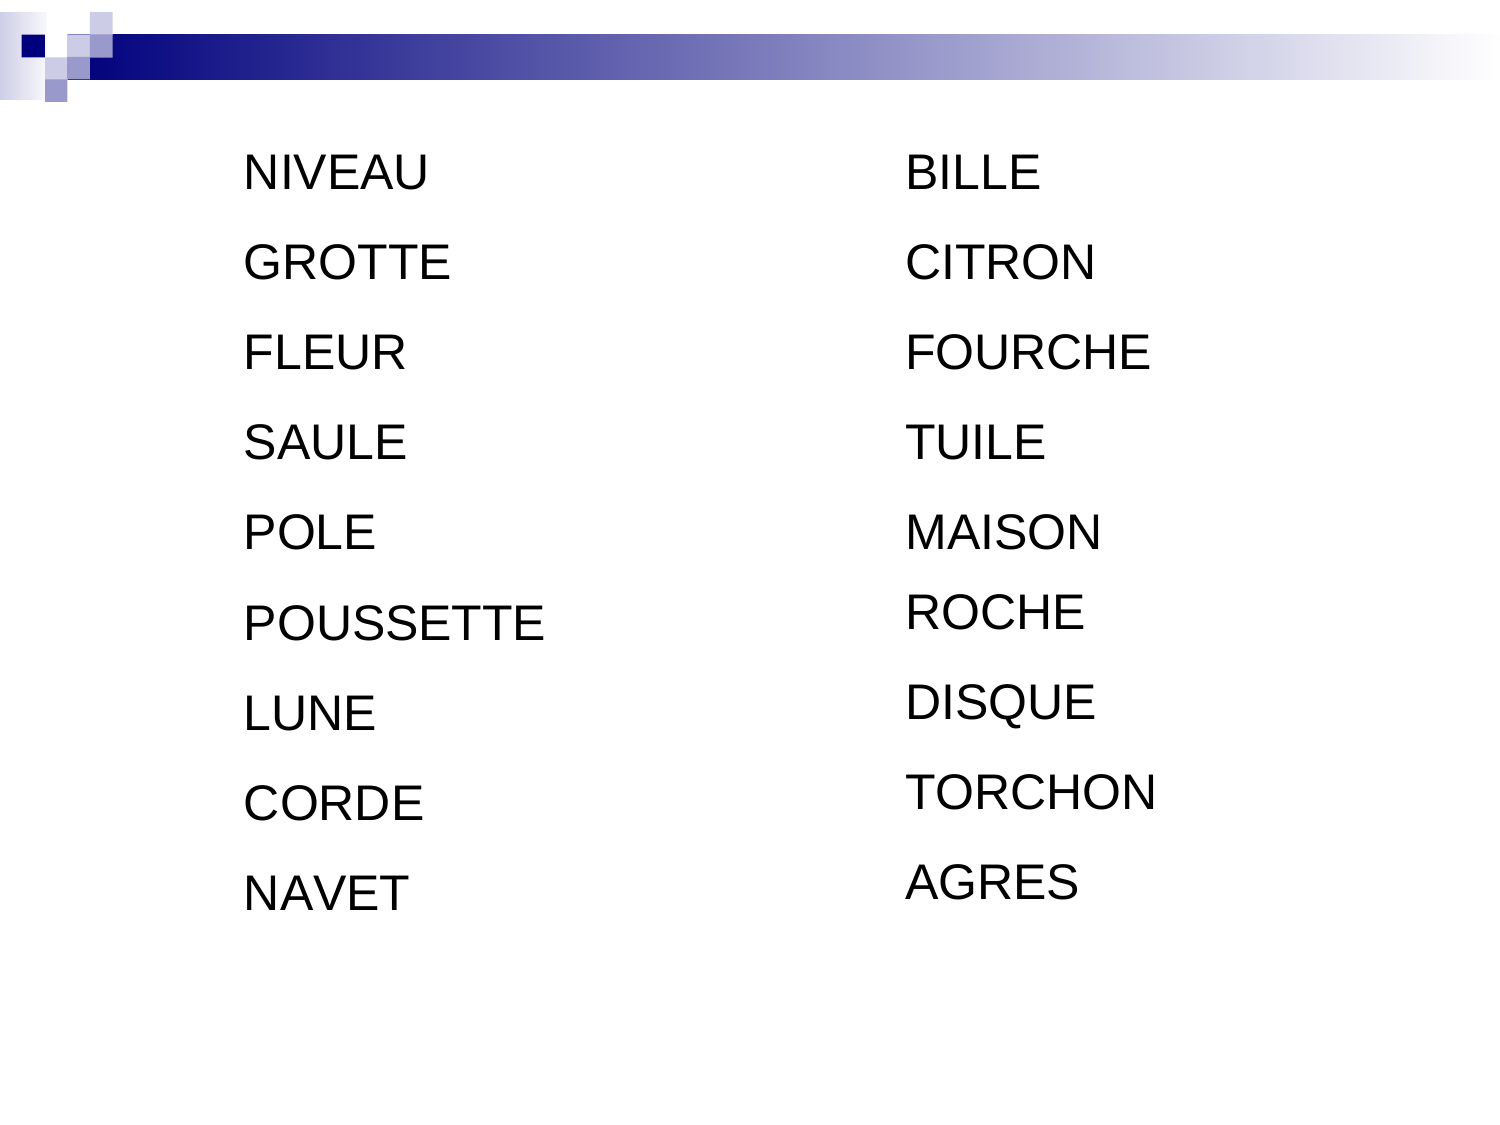

NIVEAU
GROTTE
FLEUR
SAULE
POLE
BILLE
CITRON
FOURCHE
TUILE
MAISON
ROCHE
DISQUE
TORCHON
AGRES
POUSSETTE
LUNE
CORDE
NAVET